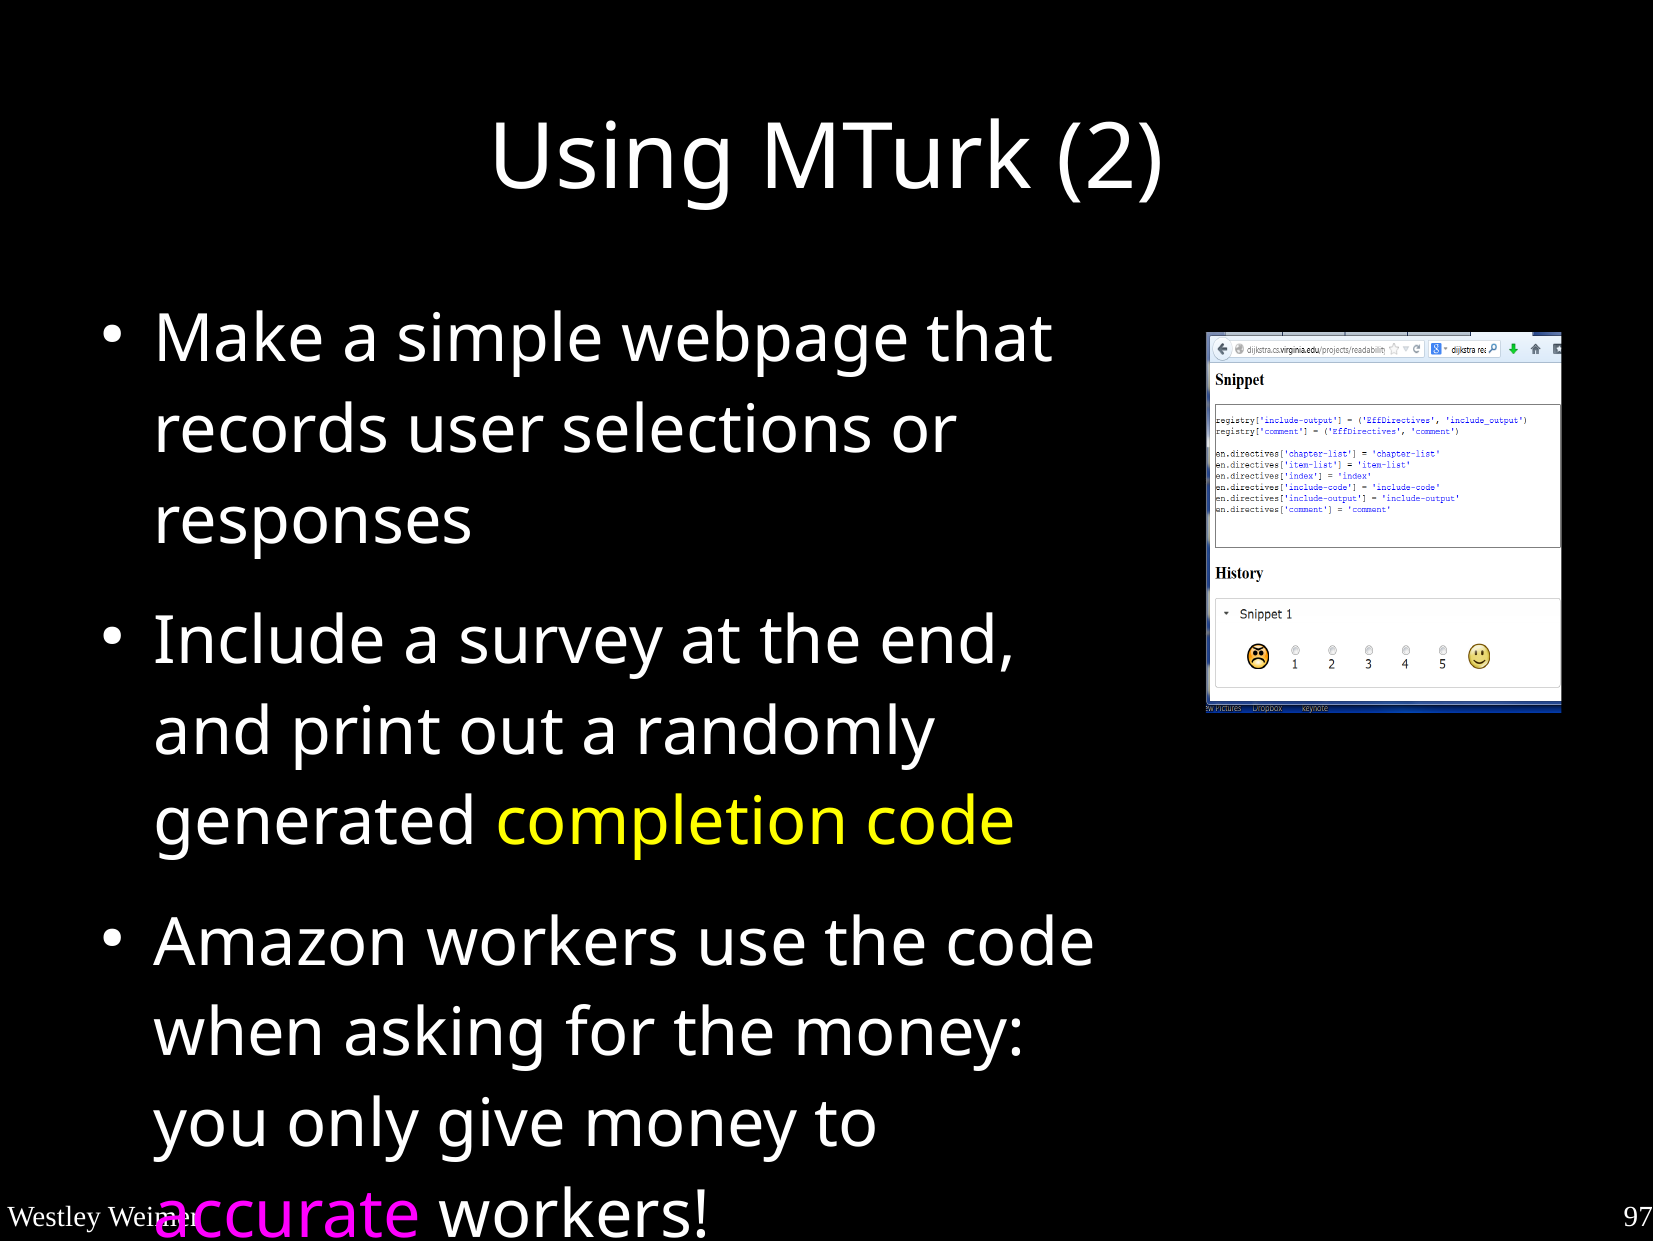

# Using MTurk (2)
Make a simple webpage that records user selections or responses
Include a survey at the end, and print out a randomly generated completion code
Amazon workers use the code when asking for the money: you only give money to accurate workers!
97